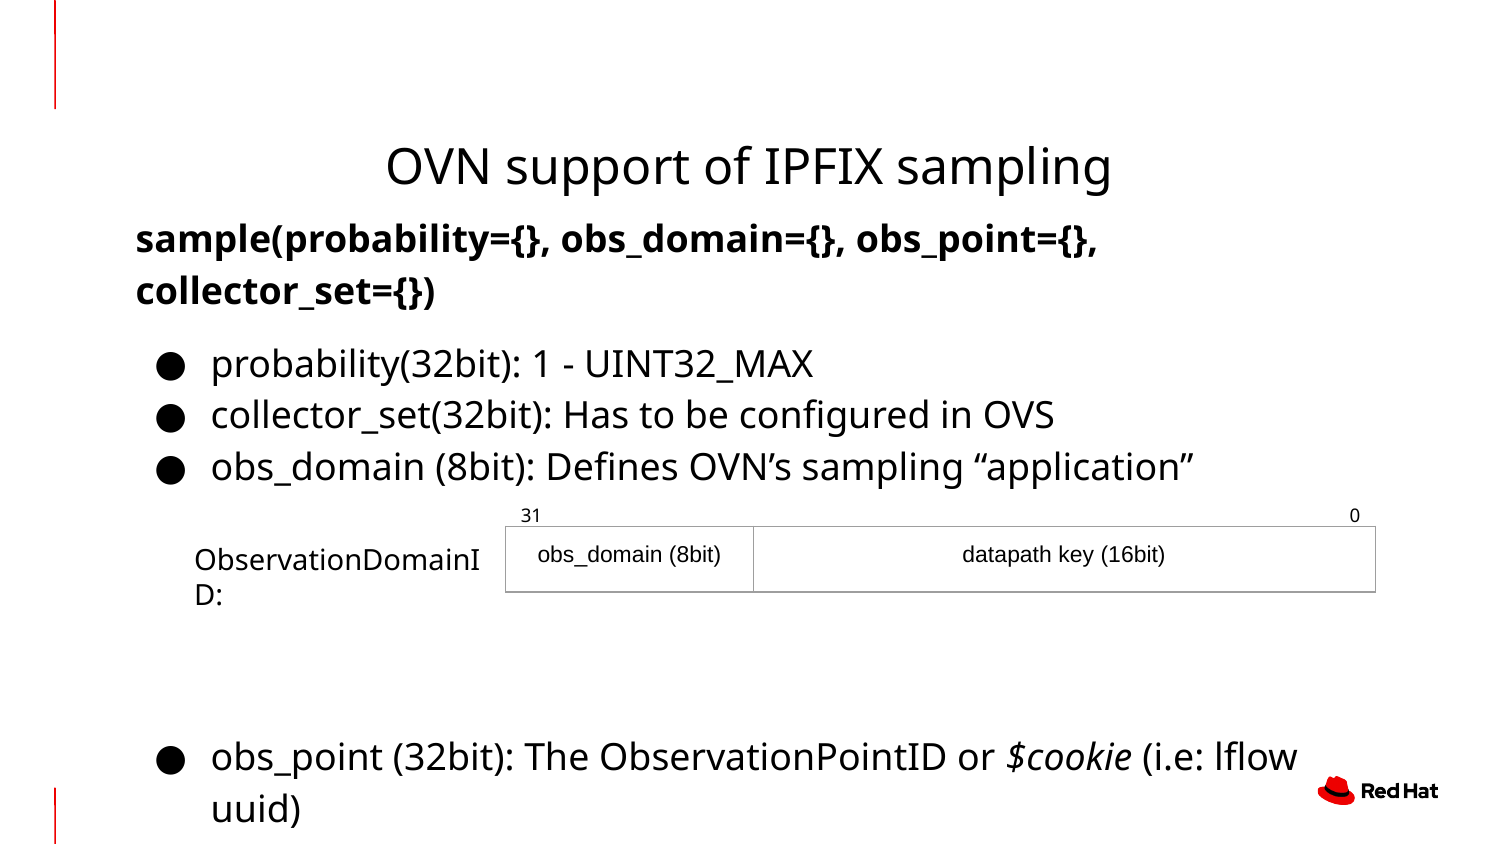

# OVN support of IPFIX sampling
sample(probability={}, obs_domain={}, obs_point={}, collector_set={})
probability(32bit): 1 - UINT32_MAX
collector_set(32bit): Has to be configured in OVS
obs_domain (8bit): Defines OVN’s sampling “application”
obs_point (32bit): The ObservationPointID or $cookie (i.e: lflow uuid)
31
0
ObservationDomainID:
| obs\_domain (8bit) | datapath key (16bit) |
| --- | --- |